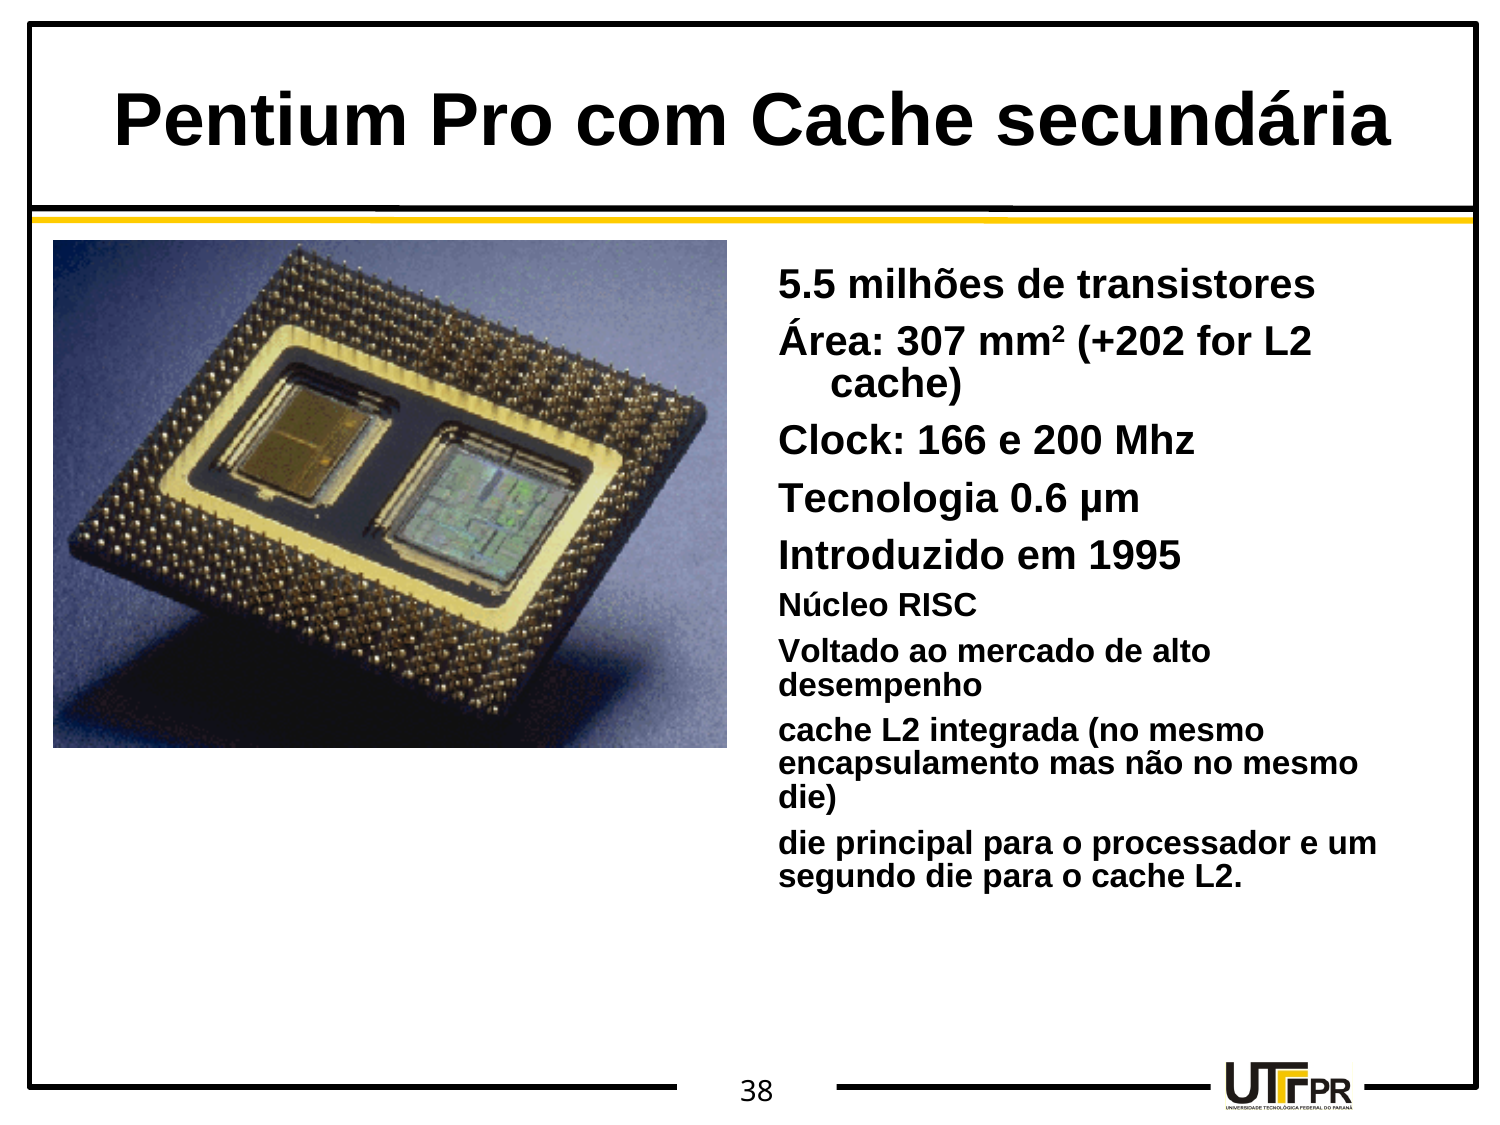

Pentium Pro com Cache secundária
# 5.5 milhões de transistores
Área: 307 mm2 (+202 for L2 cache)
Clock: 166 e 200 Mhz
Tecnologia 0.6 µm
Introduzido em 1995
Núcleo RISC
Voltado ao mercado de alto desempenho
cache L2 integrada (no mesmo encapsulamento mas não no mesmo die)
die principal para o processador e um segundo die para o cache L2.